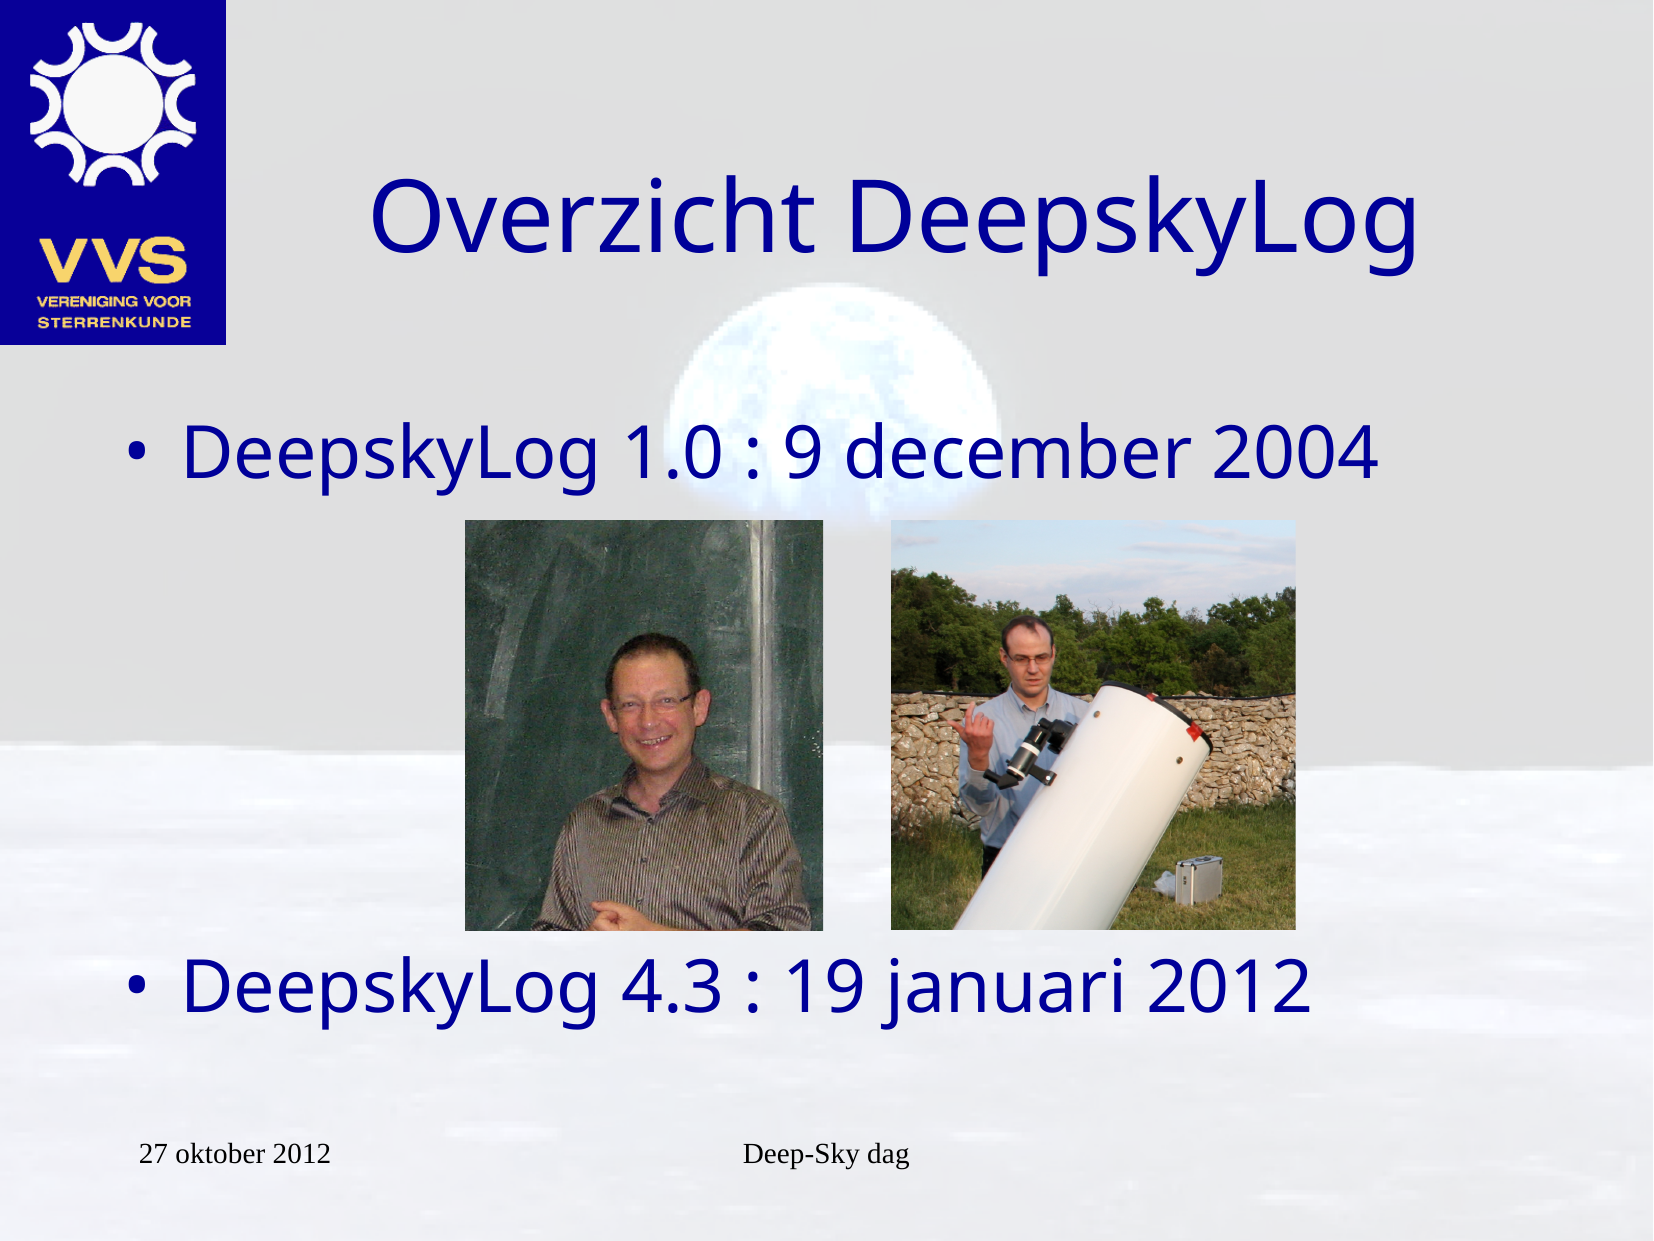

# Overzicht DeepskyLog
DeepskyLog 1.0 : 9 december 2004
DeepskyLog 4.3 : 19 januari 2012
27 oktober 2012
Deep-Sky dag